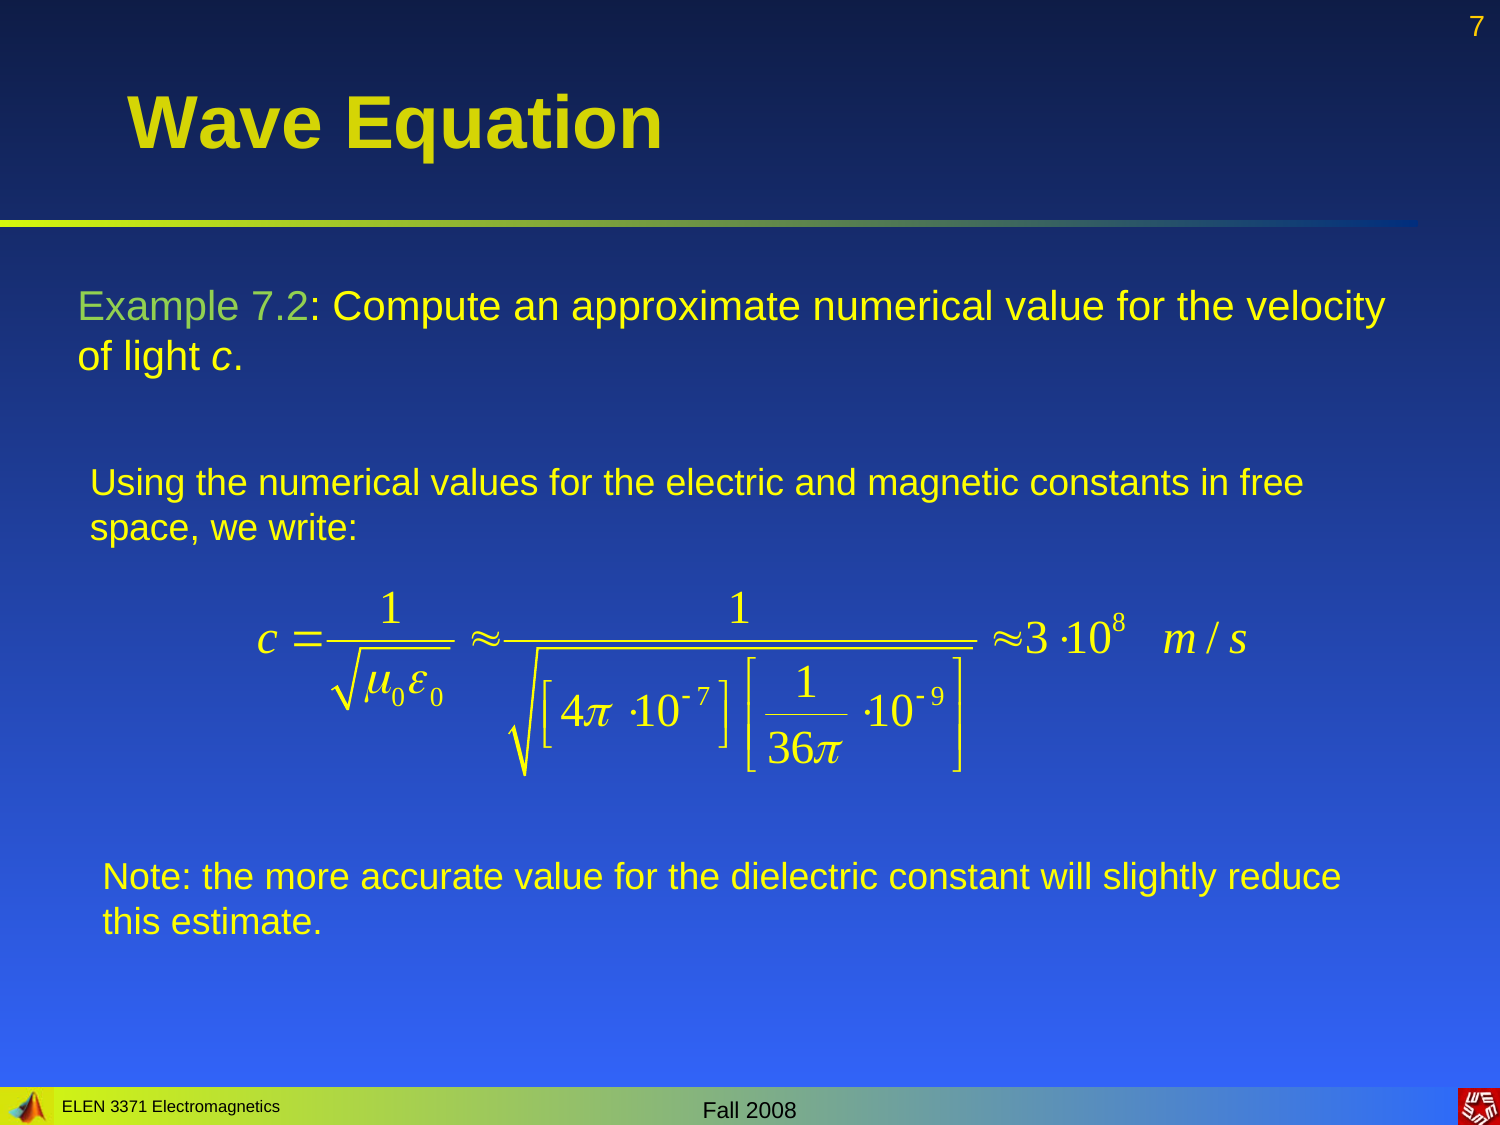

# Wave Equation
Example 7.2: Compute an approximate numerical value for the velocity of light c.
Using the numerical values for the electric and magnetic constants in free space, we write:
Note: the more accurate value for the dielectric constant will slightly reduce this estimate.